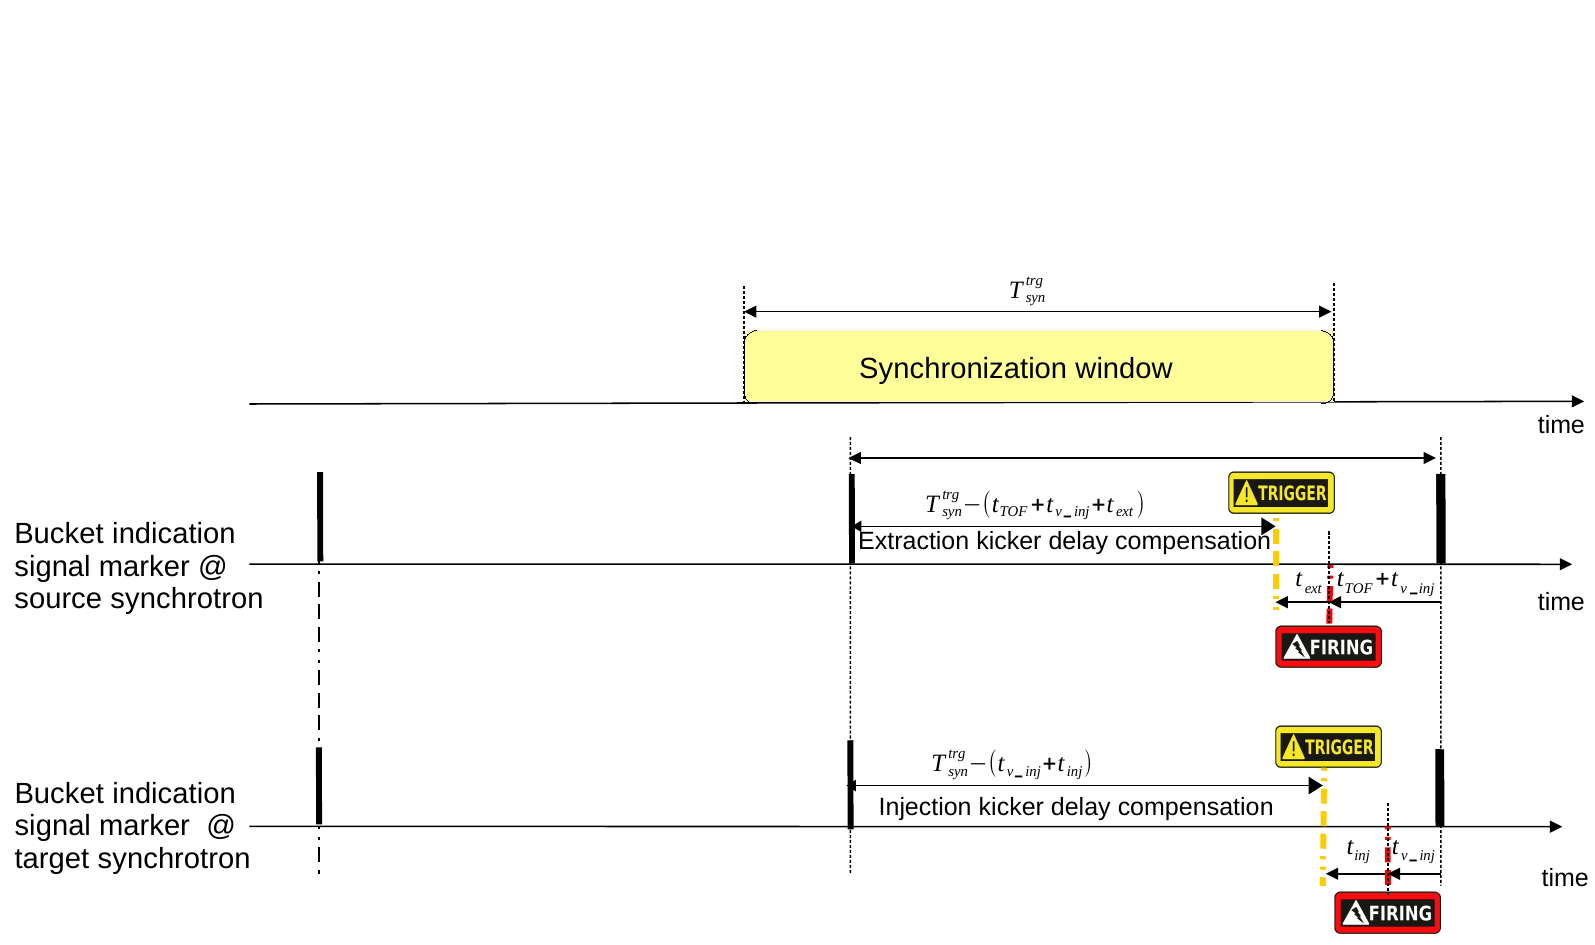

Synchronization window
time
Bucket indication signal marker @
source synchrotron
Extraction kicker delay compensation
time
Bucket indication signal marker @
target synchrotron
Injection kicker delay compensation
time